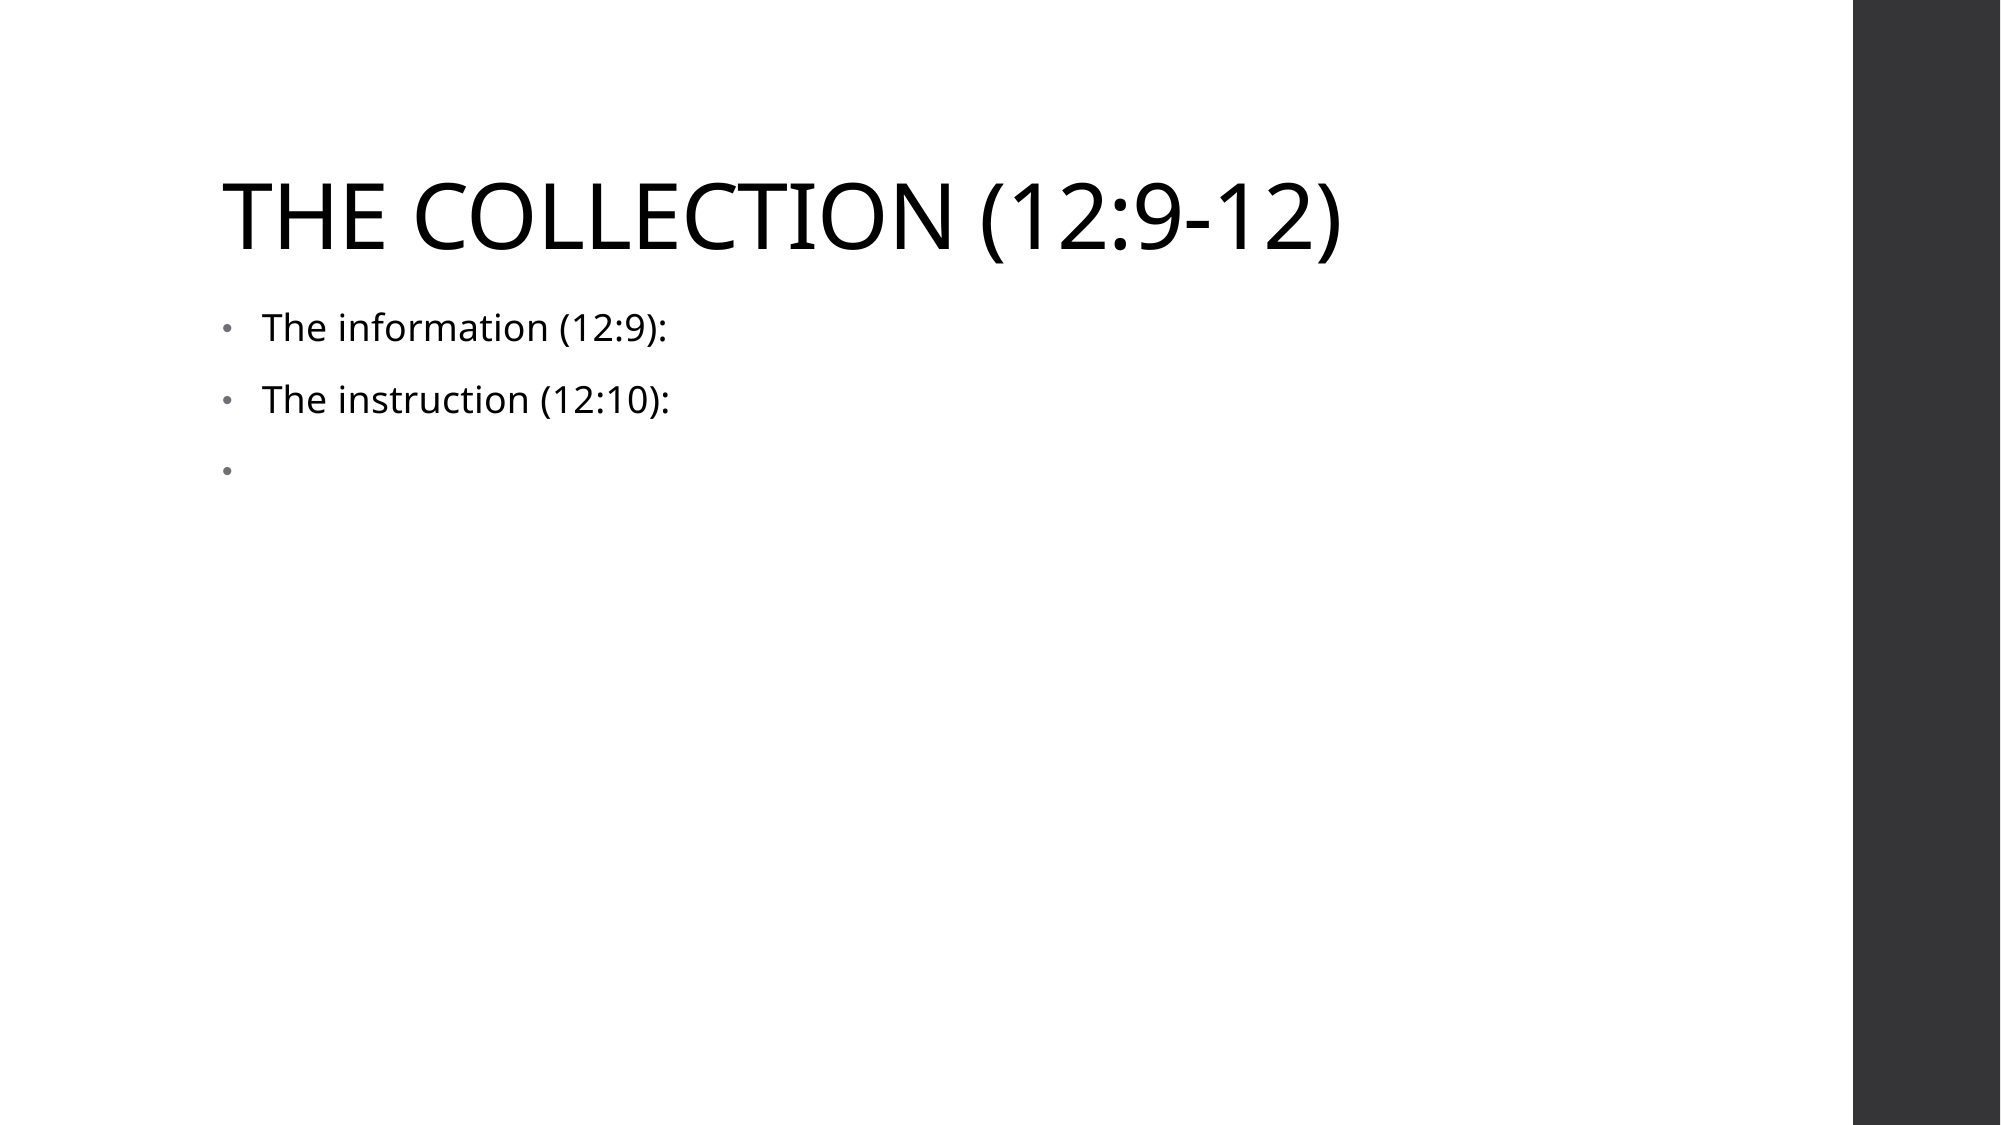

# THE COLLECTION (12:9-12)
 The information (12:9):
 The instruction (12:10):